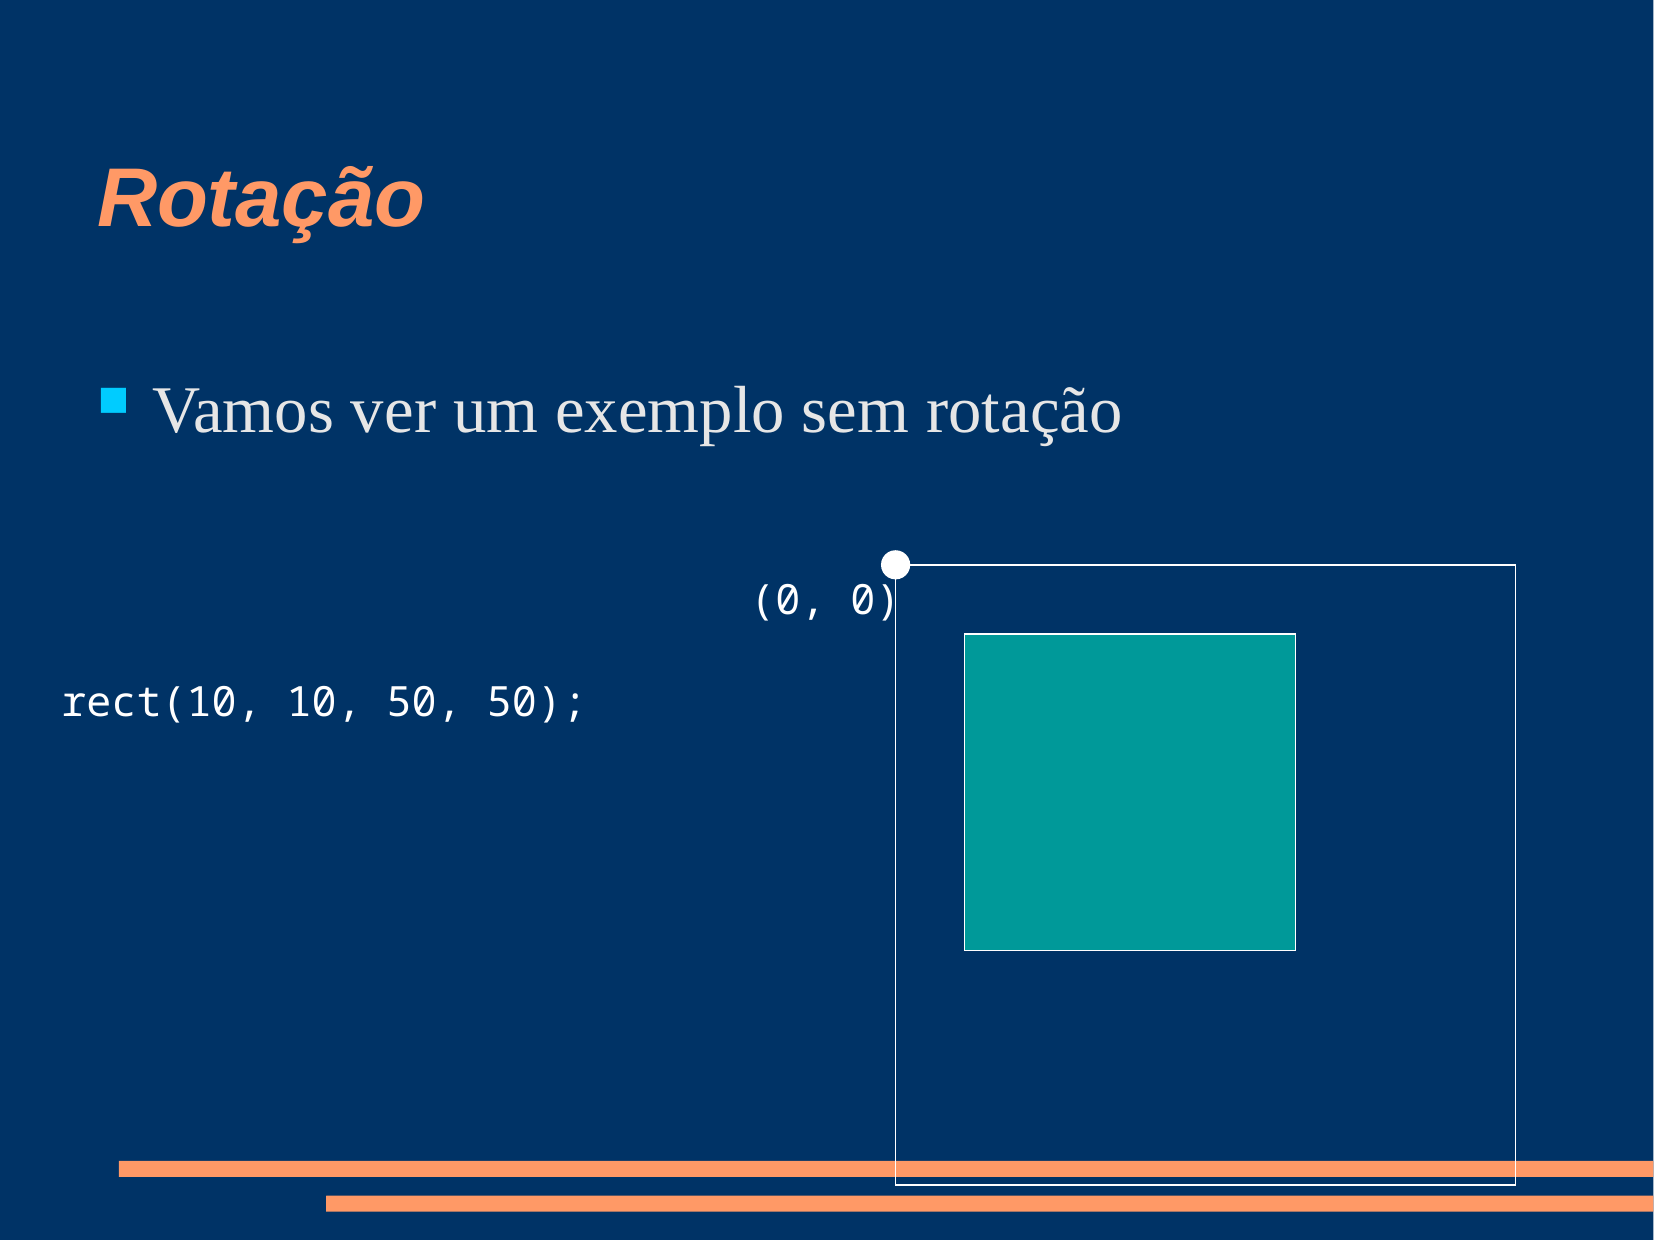

# Rotação
Vamos ver um exemplo sem rotação
(0, 0)
rect(10, 10, 50, 50);